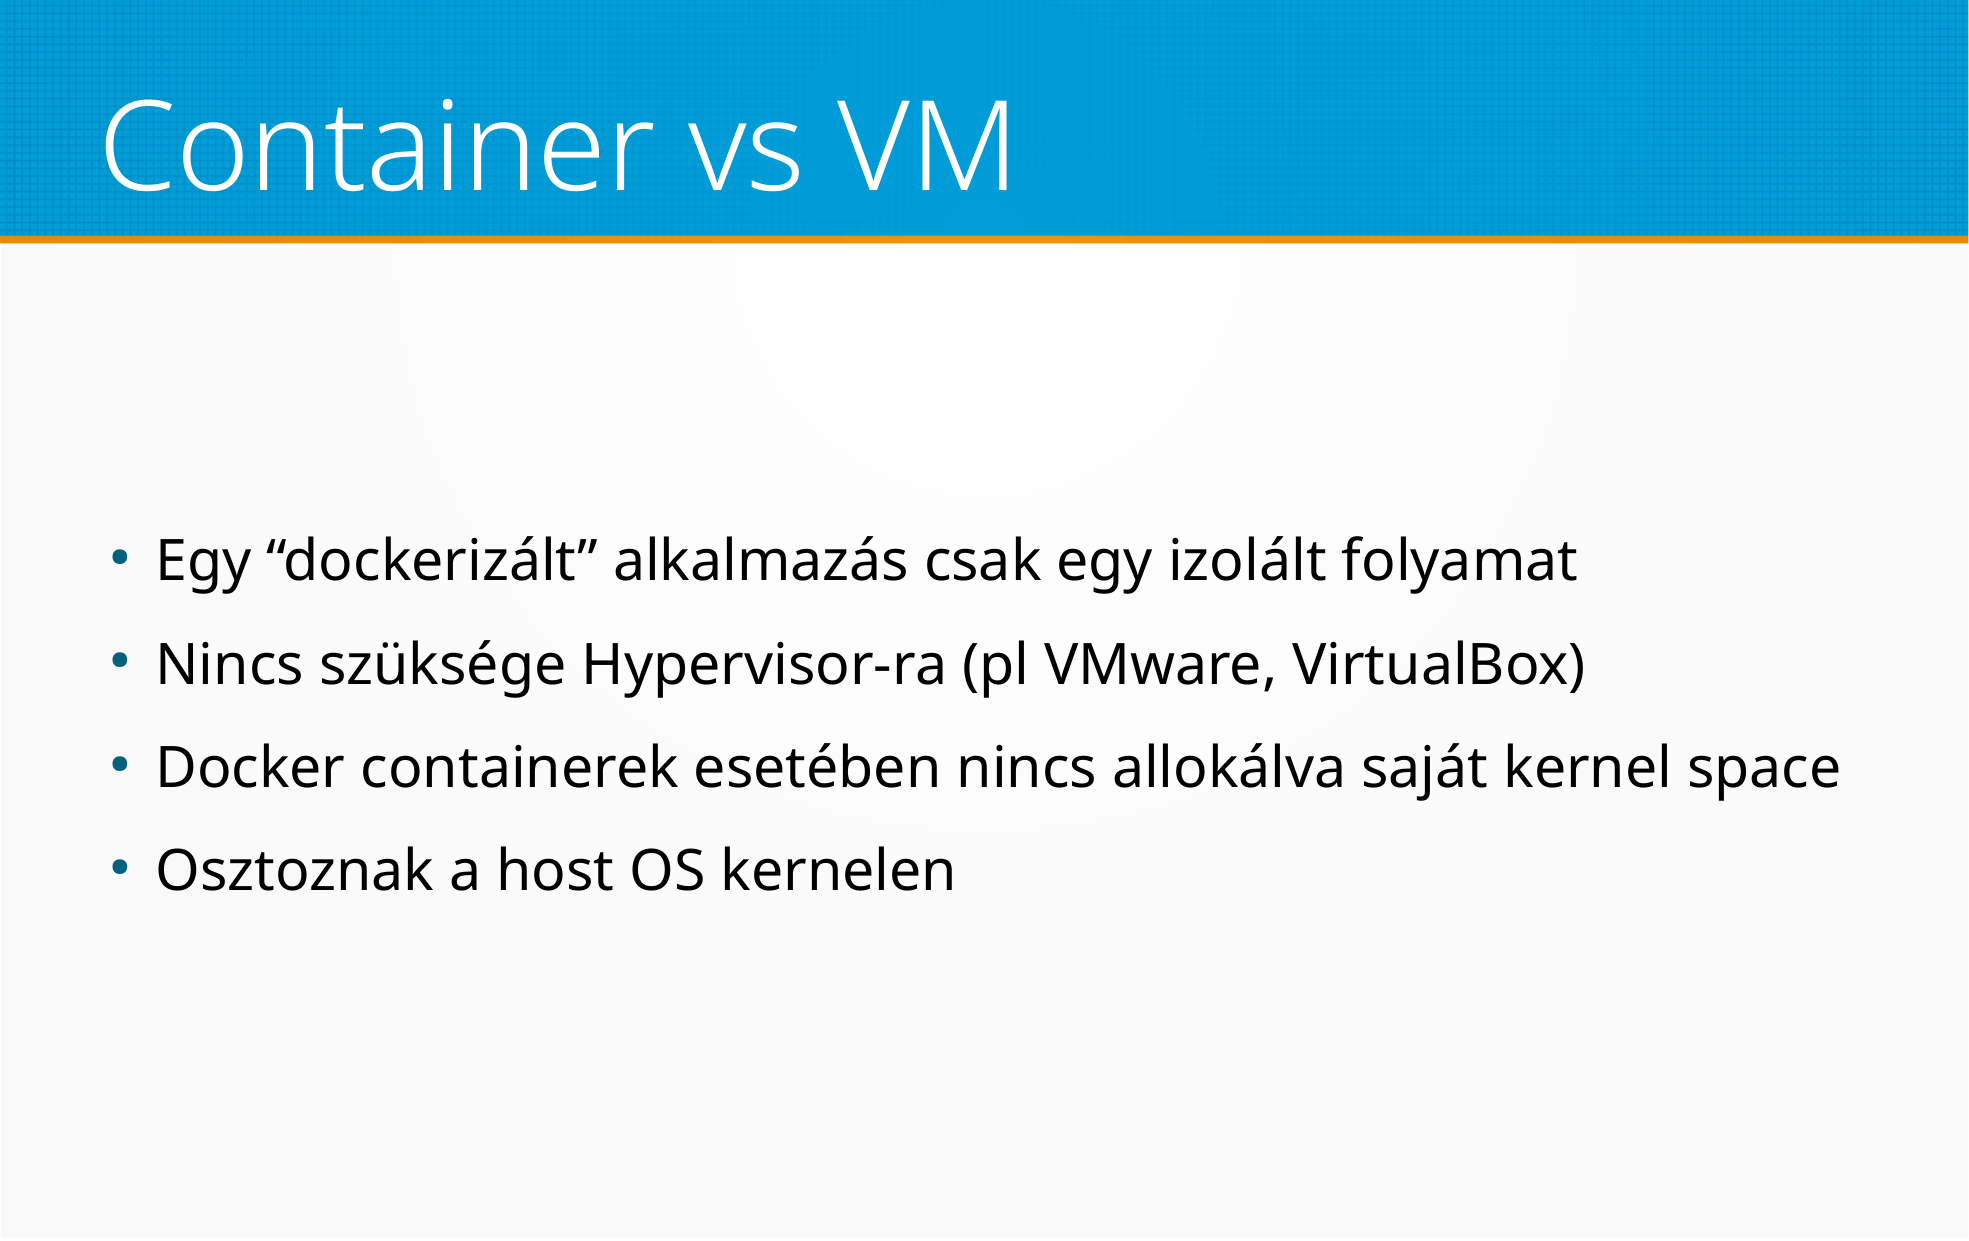

# Container vs VM
Egy “dockerizált” alkalmazás csak egy izolált folyamat
Nincs szüksége Hypervisor-ra (pl VMware, VirtualBox)
Docker containerek esetében nincs allokálva saját kernel space
Osztoznak a host OS kernelen